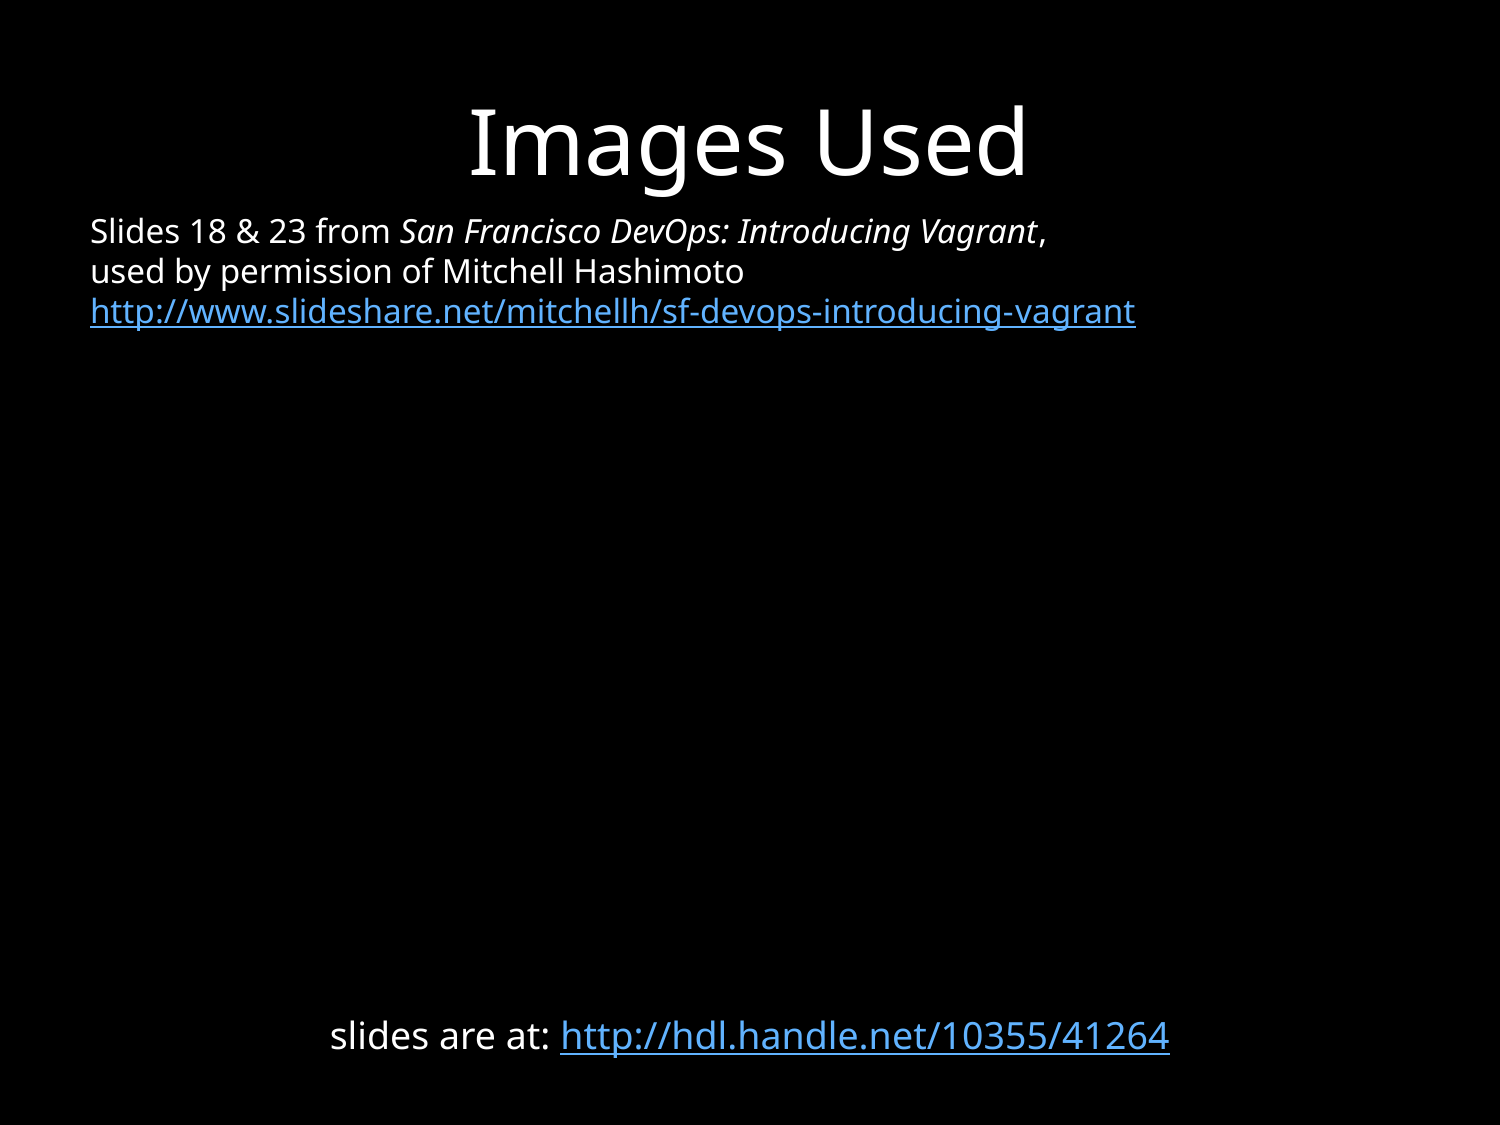

# Images Used
Slides 18 & 23 from San Francisco DevOps: Introducing Vagrant,
used by permission of Mitchell Hashimoto
http://www.slideshare.net/mitchellh/sf-devops-introducing-vagrant
slides are at: http://hdl.handle.net/10355/41264